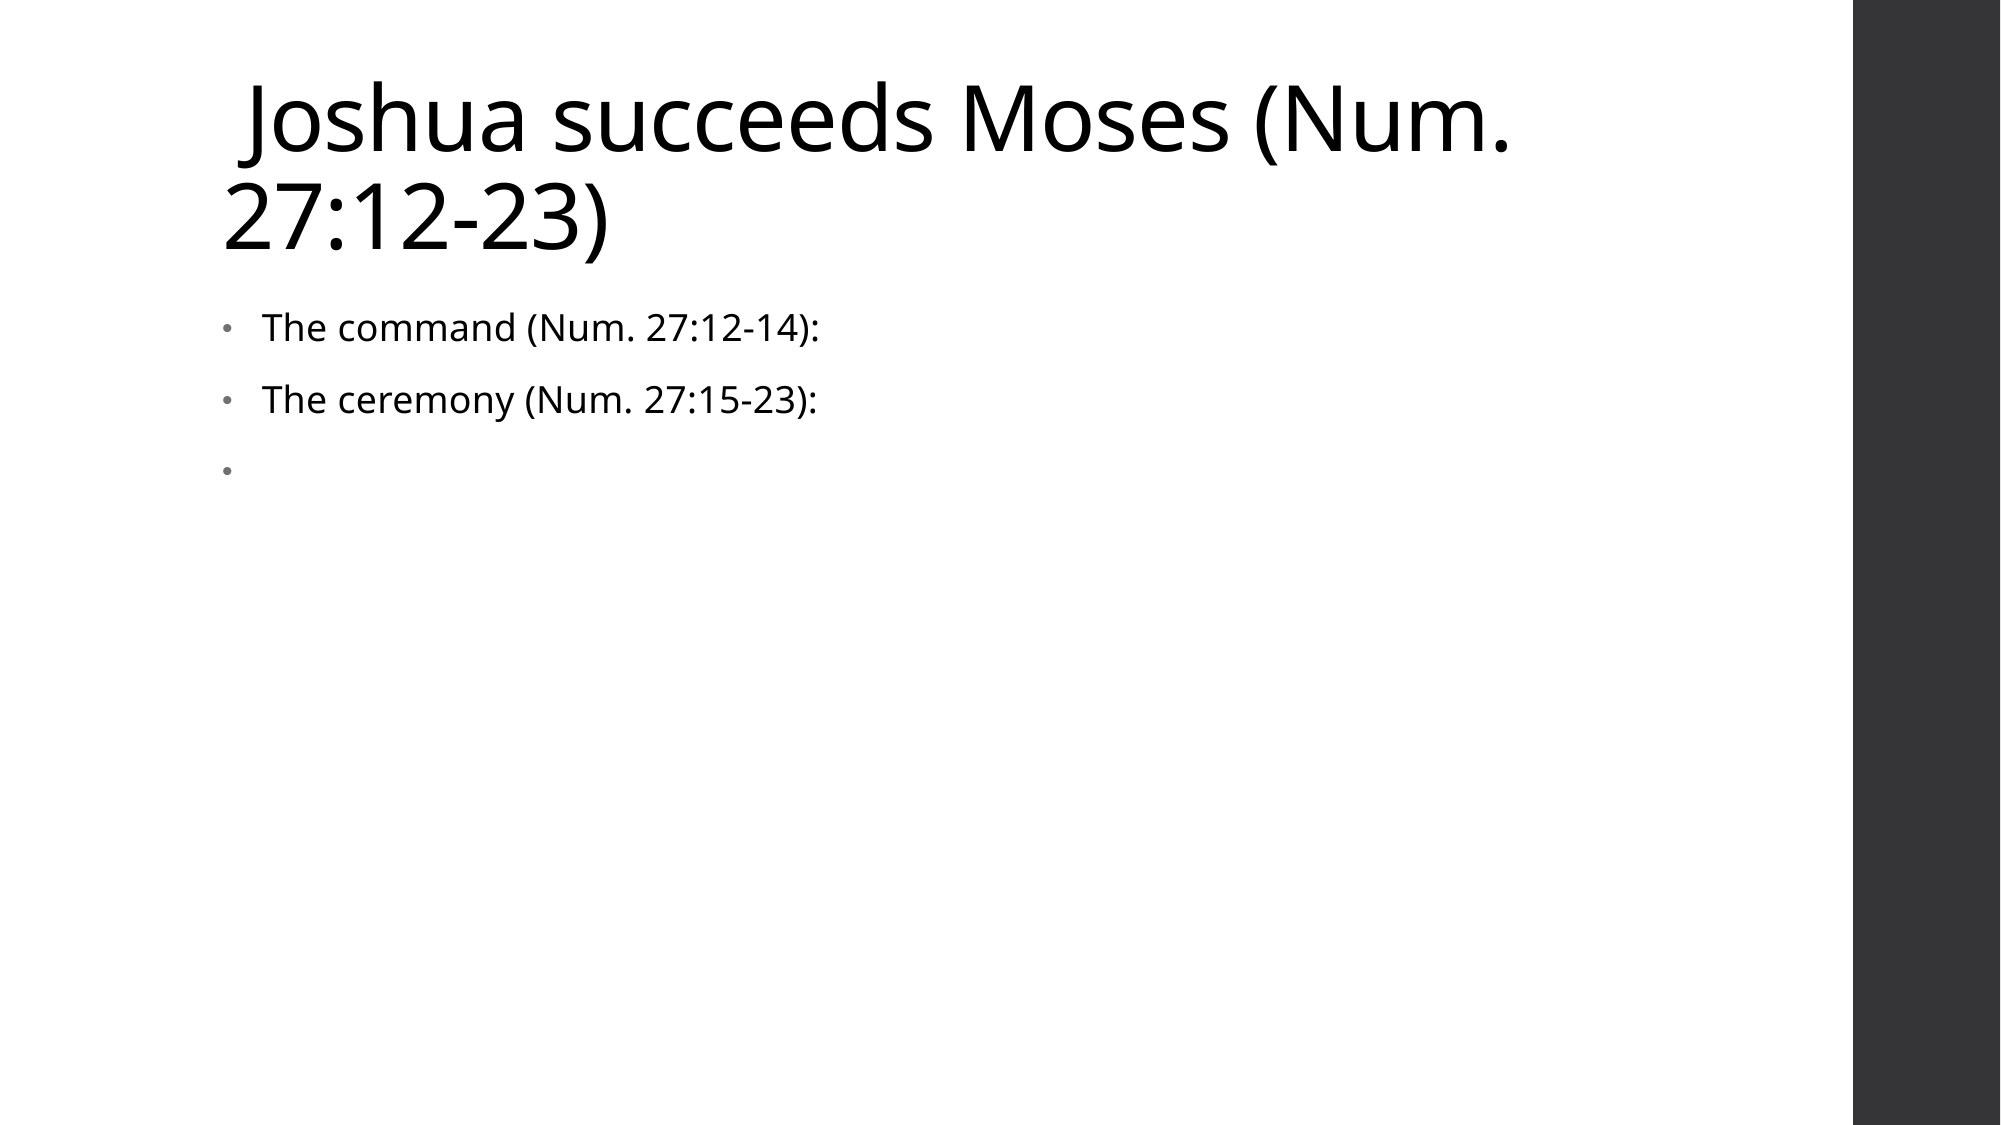

# Joshua succeeds Moses (Num. 27:12-23)
 The command (Num. 27:12-14):
 The ceremony (Num. 27:15-23):